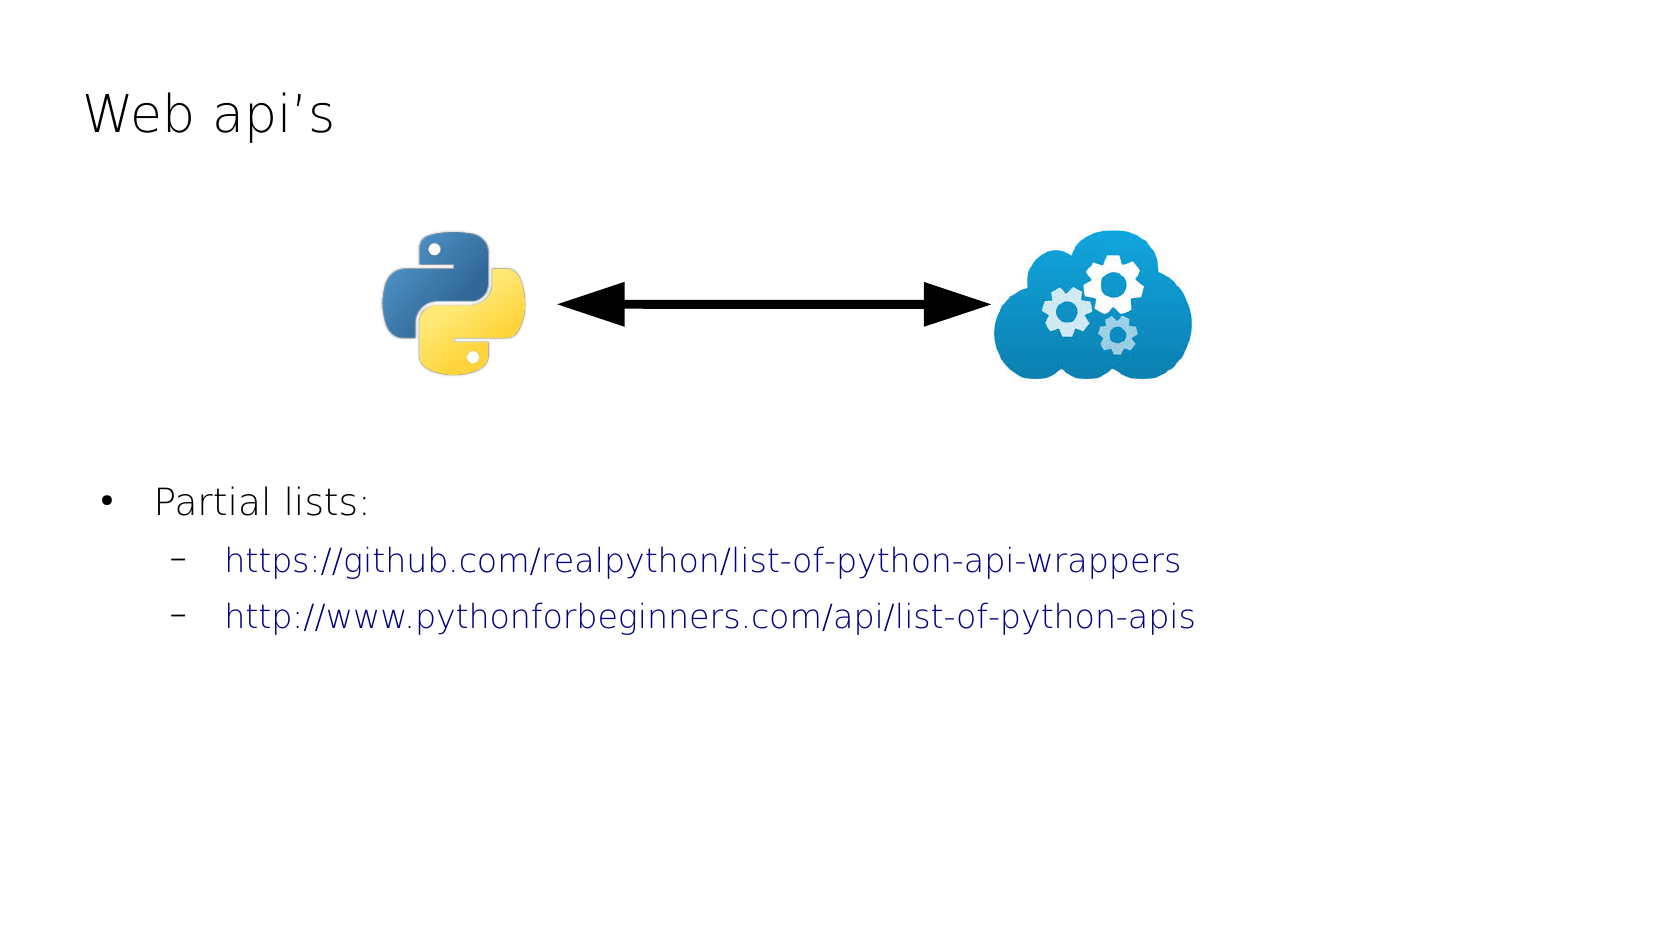

# Web api’s
Partial lists:
https://github.com/realpython/list-of-python-api-wrappers
http://www.pythonforbeginners.com/api/list-of-python-apis